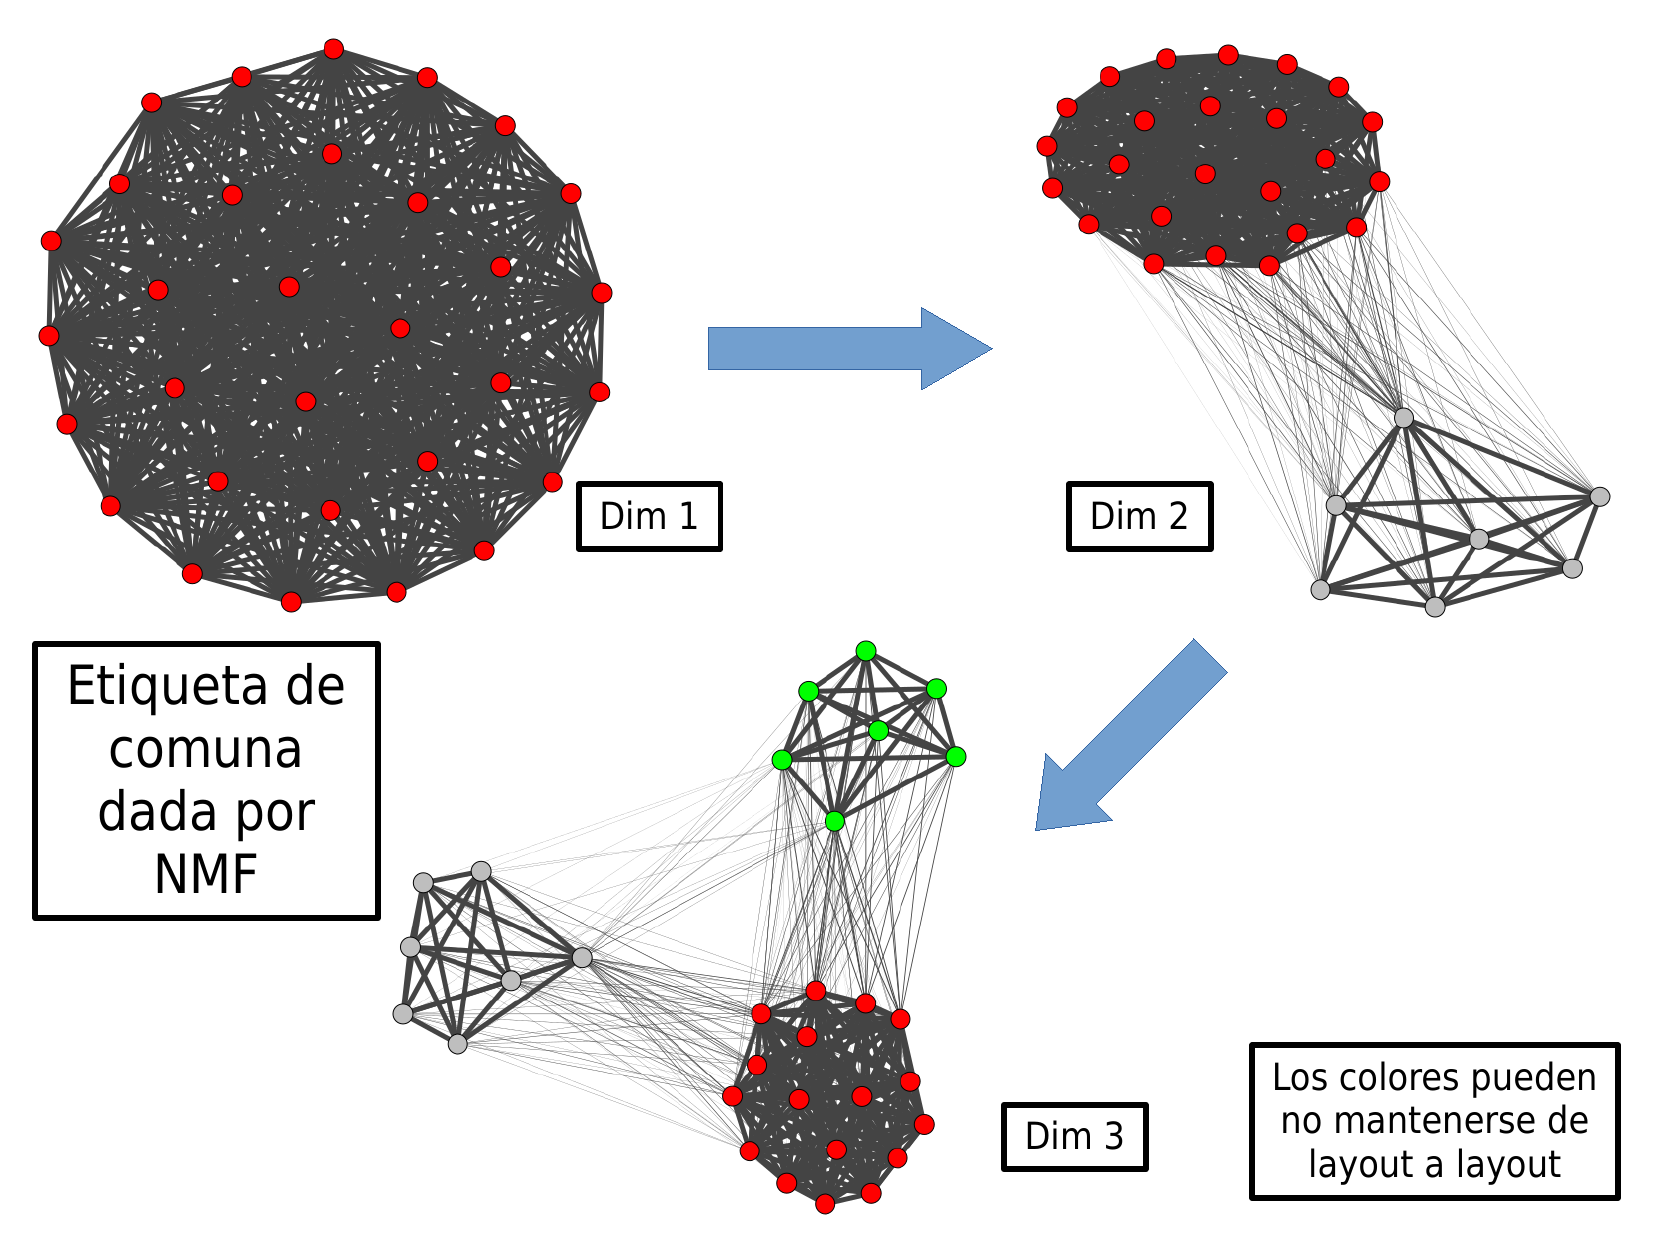

Dim 1
Dim 2
Etiqueta de comuna dada por NMF
Los colores pueden no mantenerse de layout a layout
Dim 3